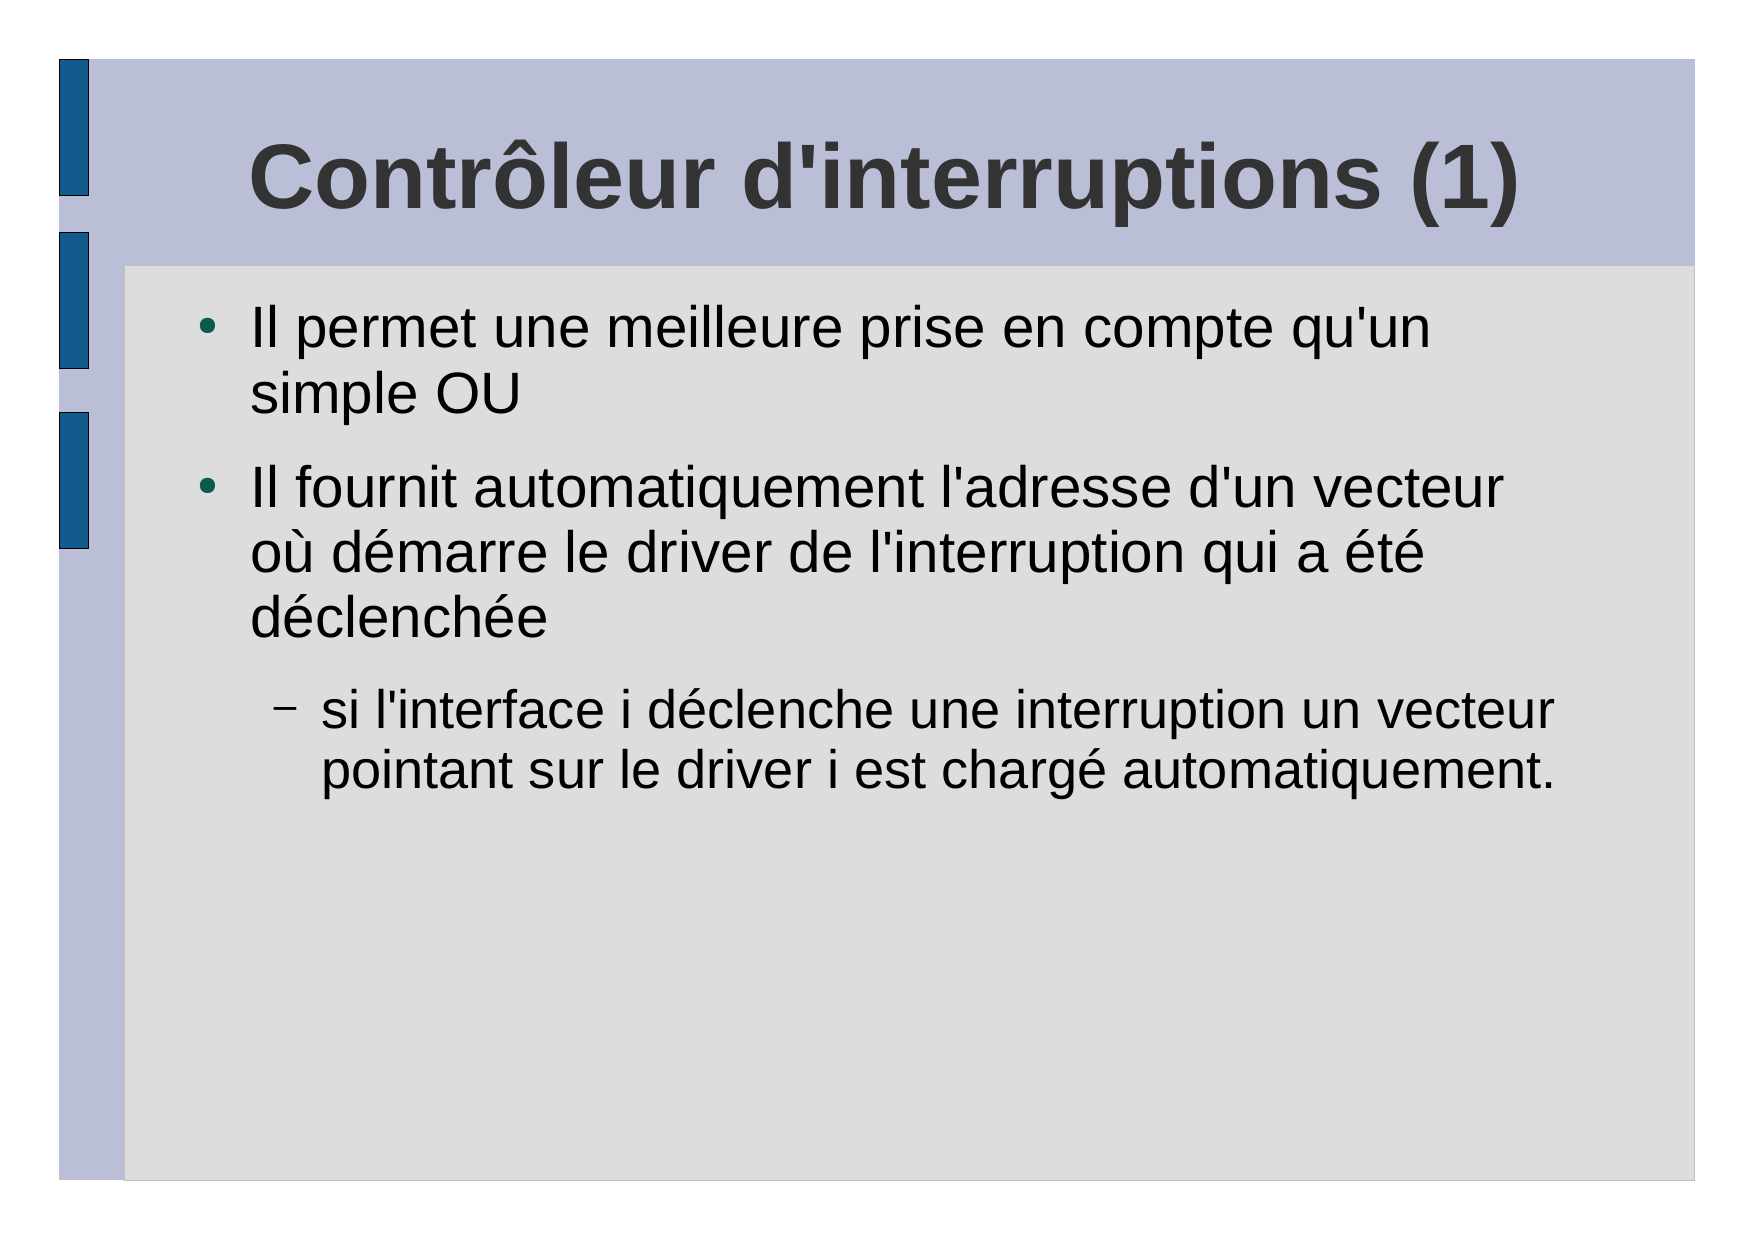

# Contrôleur d'interruptions (1)
Il permet une meilleure prise en compte qu'un simple OU
Il fournit automatiquement l'adresse d'un vecteur où démarre le driver de l'interruption qui a été déclenchée
si l'interface i déclenche une interruption un vecteur pointant sur le driver i est chargé automatiquement.